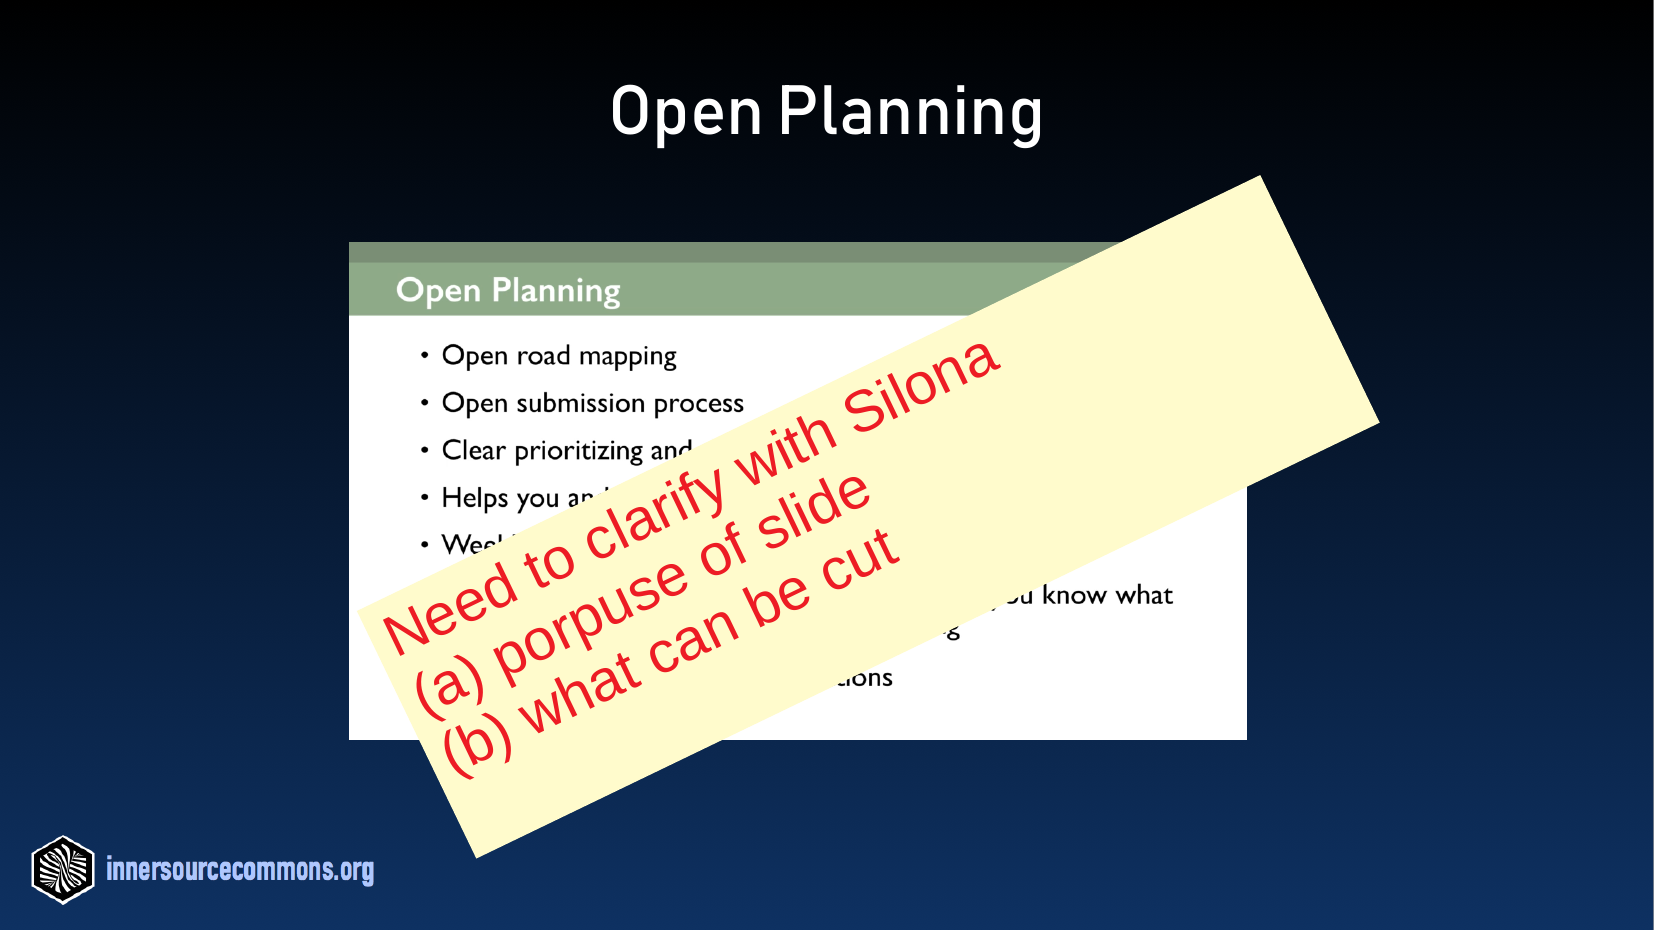

# Open Planning
Need to clarify with Silona
(a) porpuse of slide
(b) what can be cut